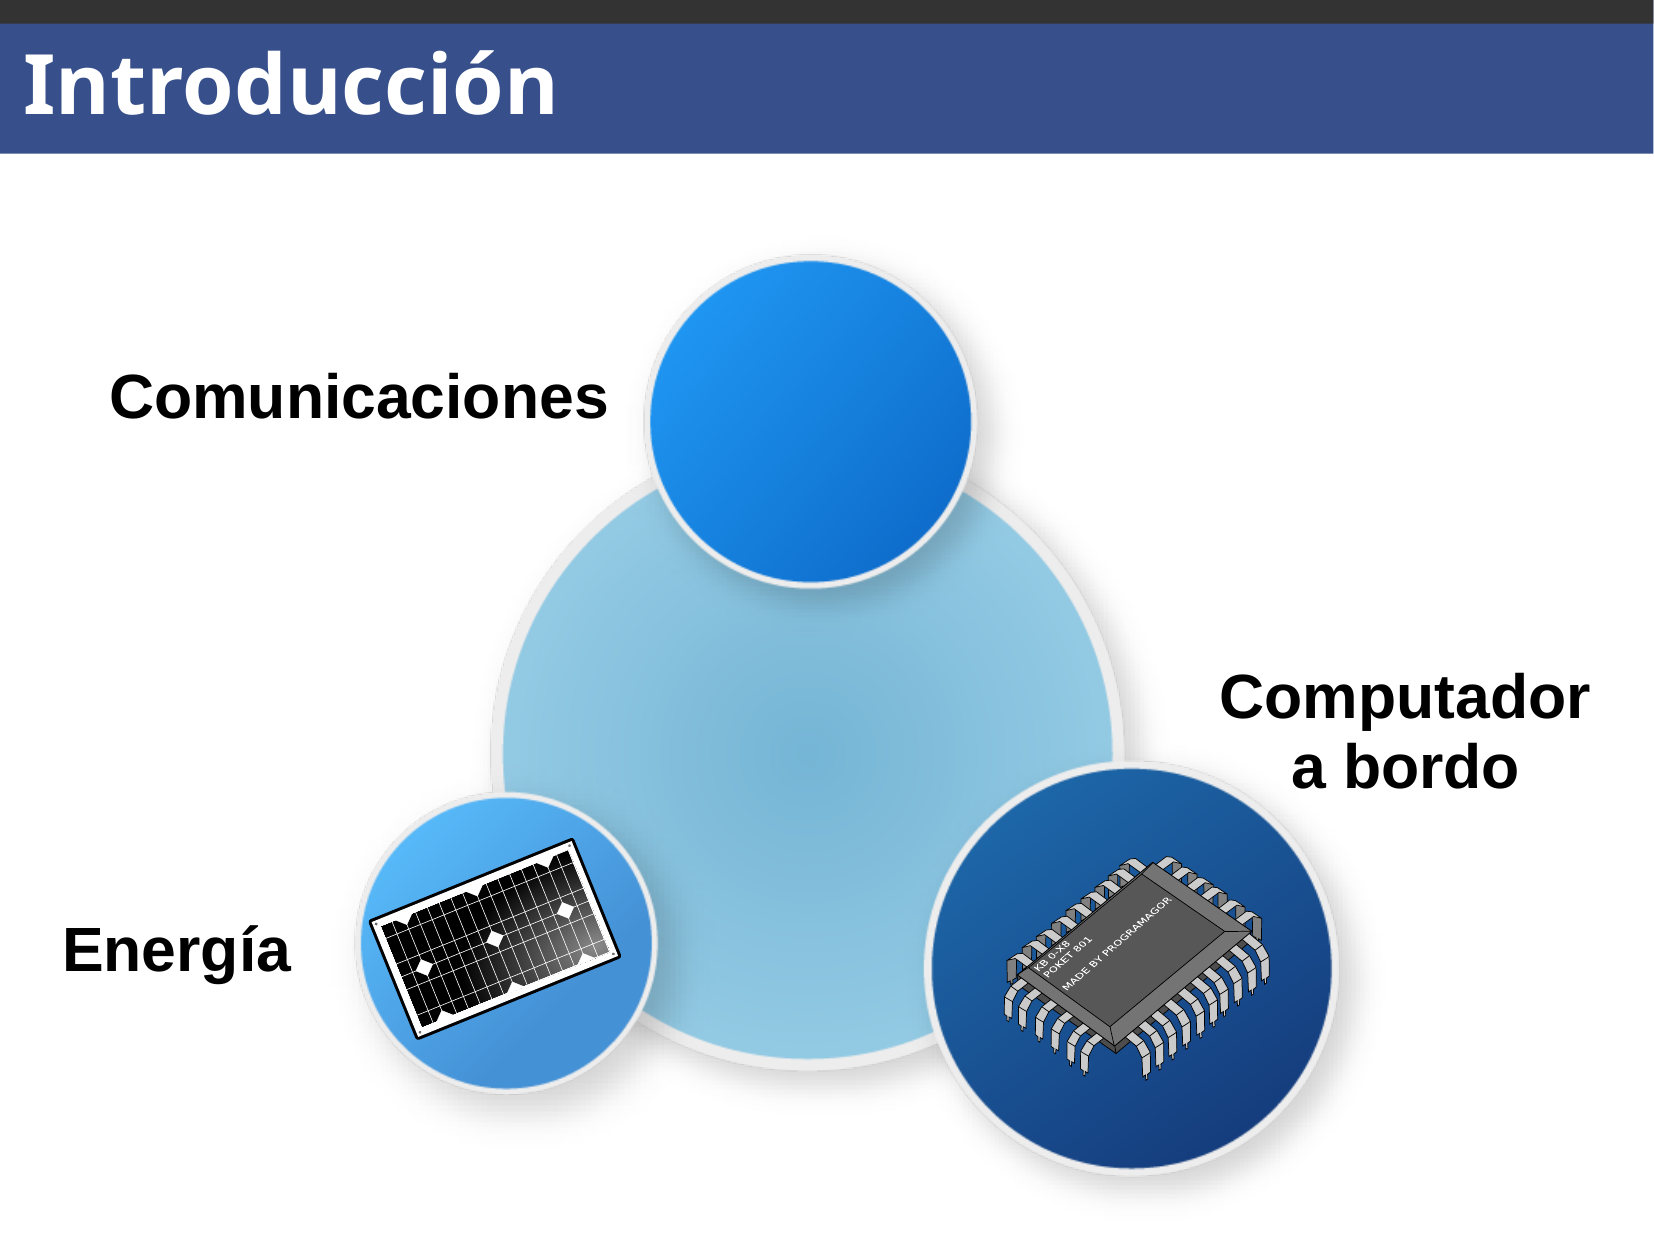

# Introducción
Comunicaciones
Computador
a bordo
Energía